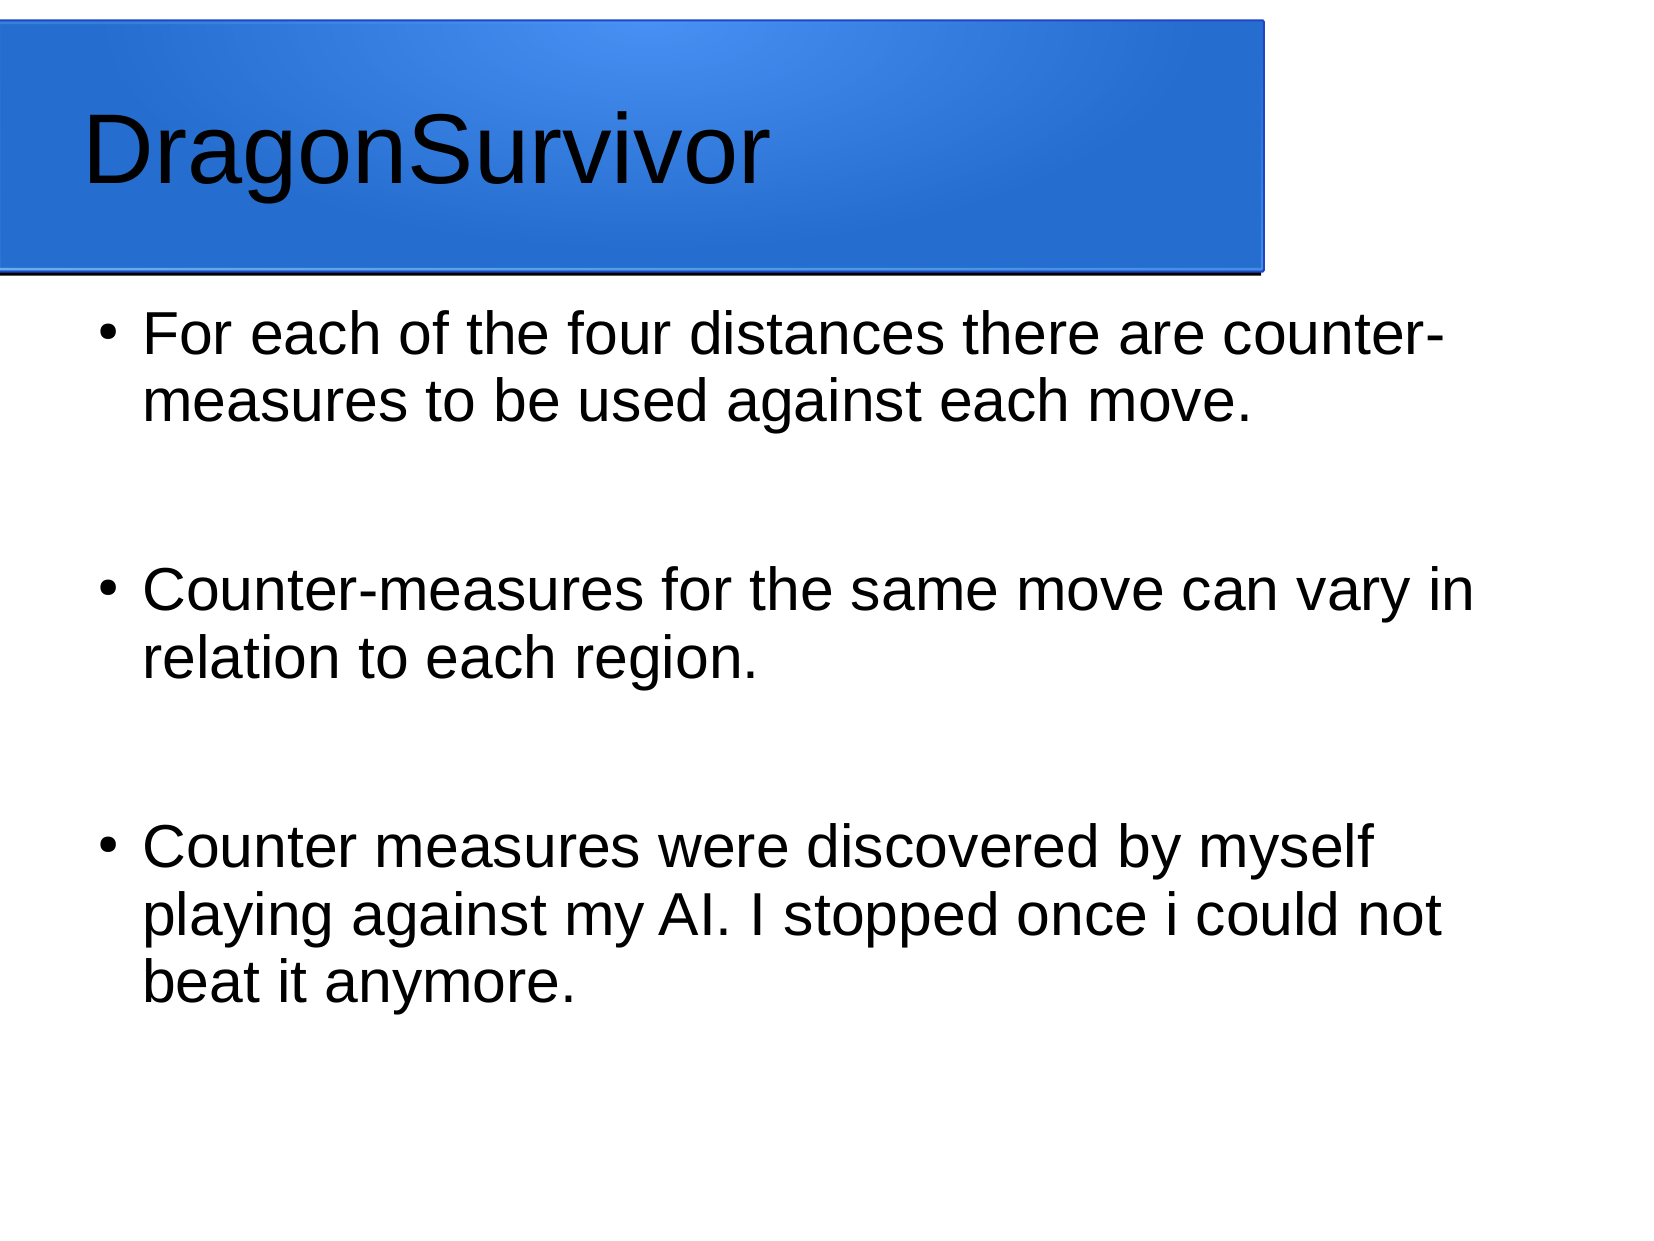

# DragonSurvivor
For each of the four distances there are counter-measures to be used against each move.
Counter-measures for the same move can vary in relation to each region.
Counter measures were discovered by myself playing against my AI. I stopped once i could not beat it anymore.